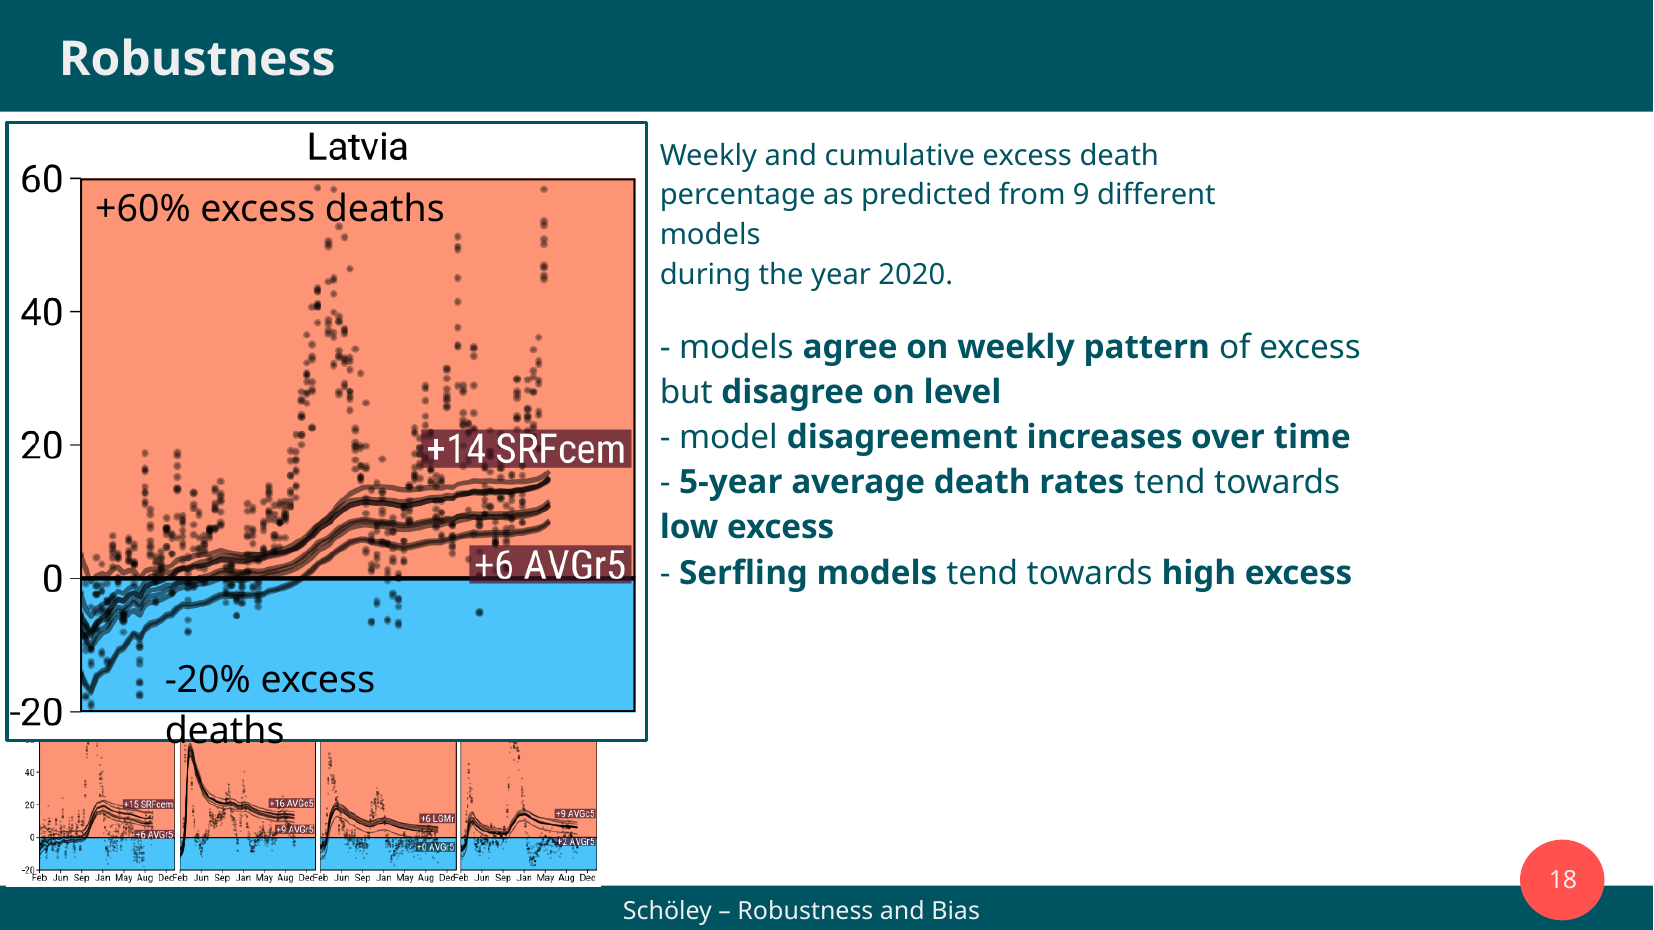

# Robustness
Weekly and cumulative excess death percentage as predicted from 9 different models
during the year 2020.
+60% excess deaths
- models agree on weekly pattern of excess but disagree on level
- model disagreement increases over time
- 5-year average death rates tend towards low excess
- Serfling models tend towards high excess
-20% excess deaths
18
Schöley – Robustness and Bias